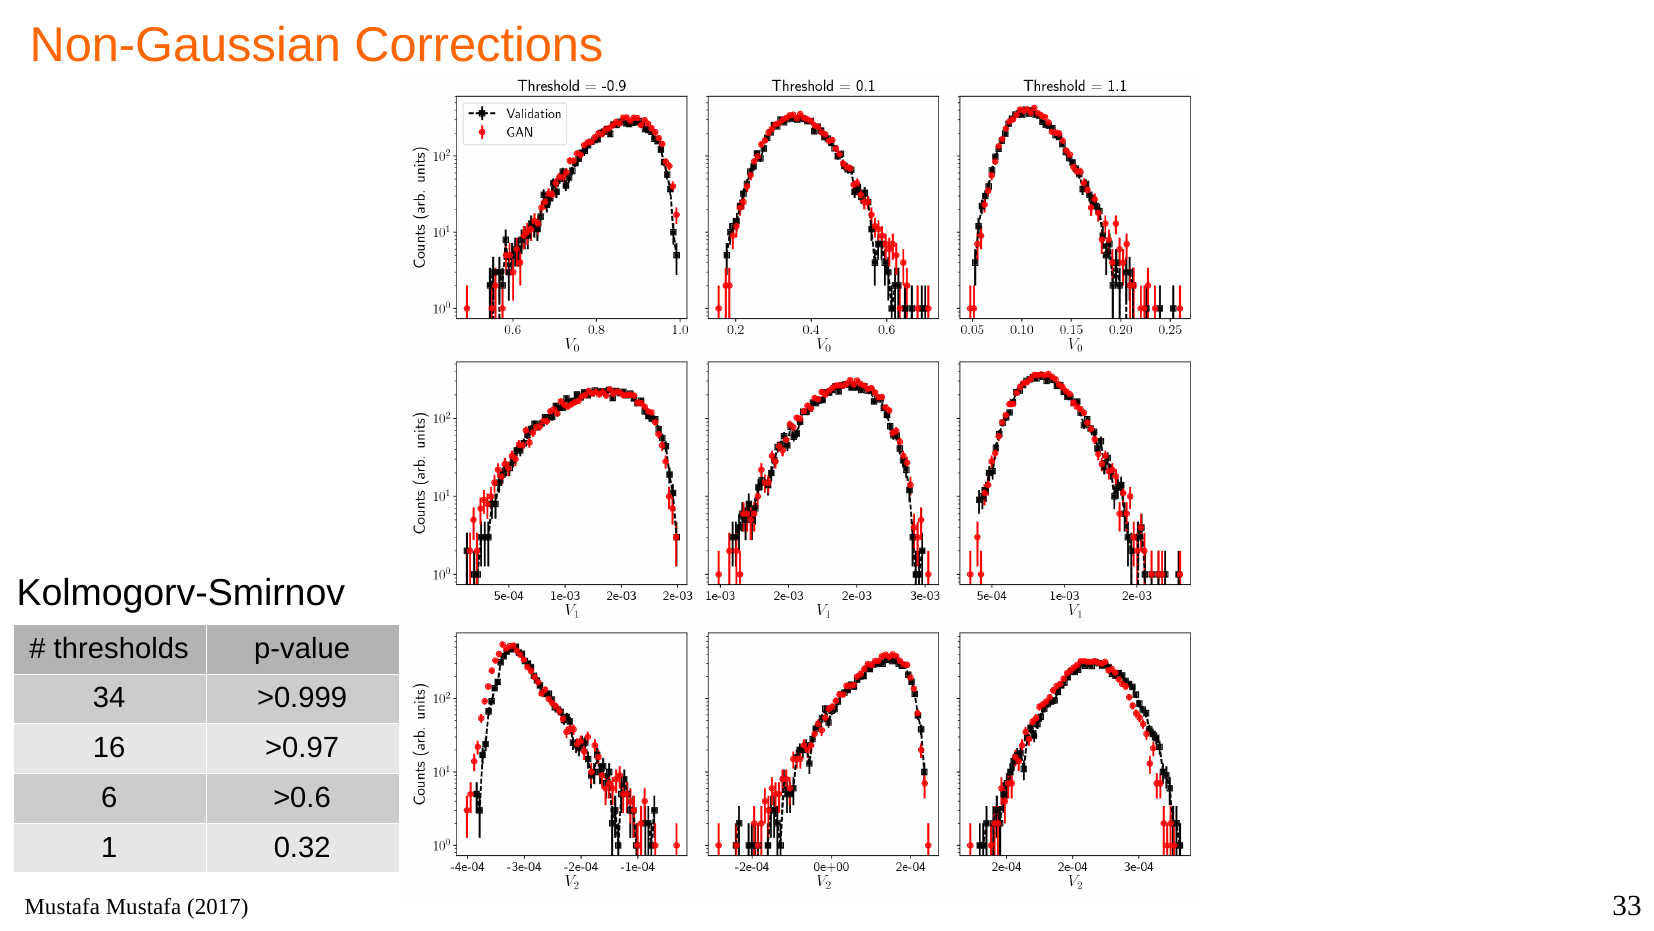

# Non-Gaussian Corrections
Kolmogorv-Smirnov
| # thresholds | p-value |
| --- | --- |
| 34 | >0.999 |
| 16 | >0.97 |
| 6 | >0.6 |
| 1 | 0.32 |
33
Mustafa Mustafa (2017)